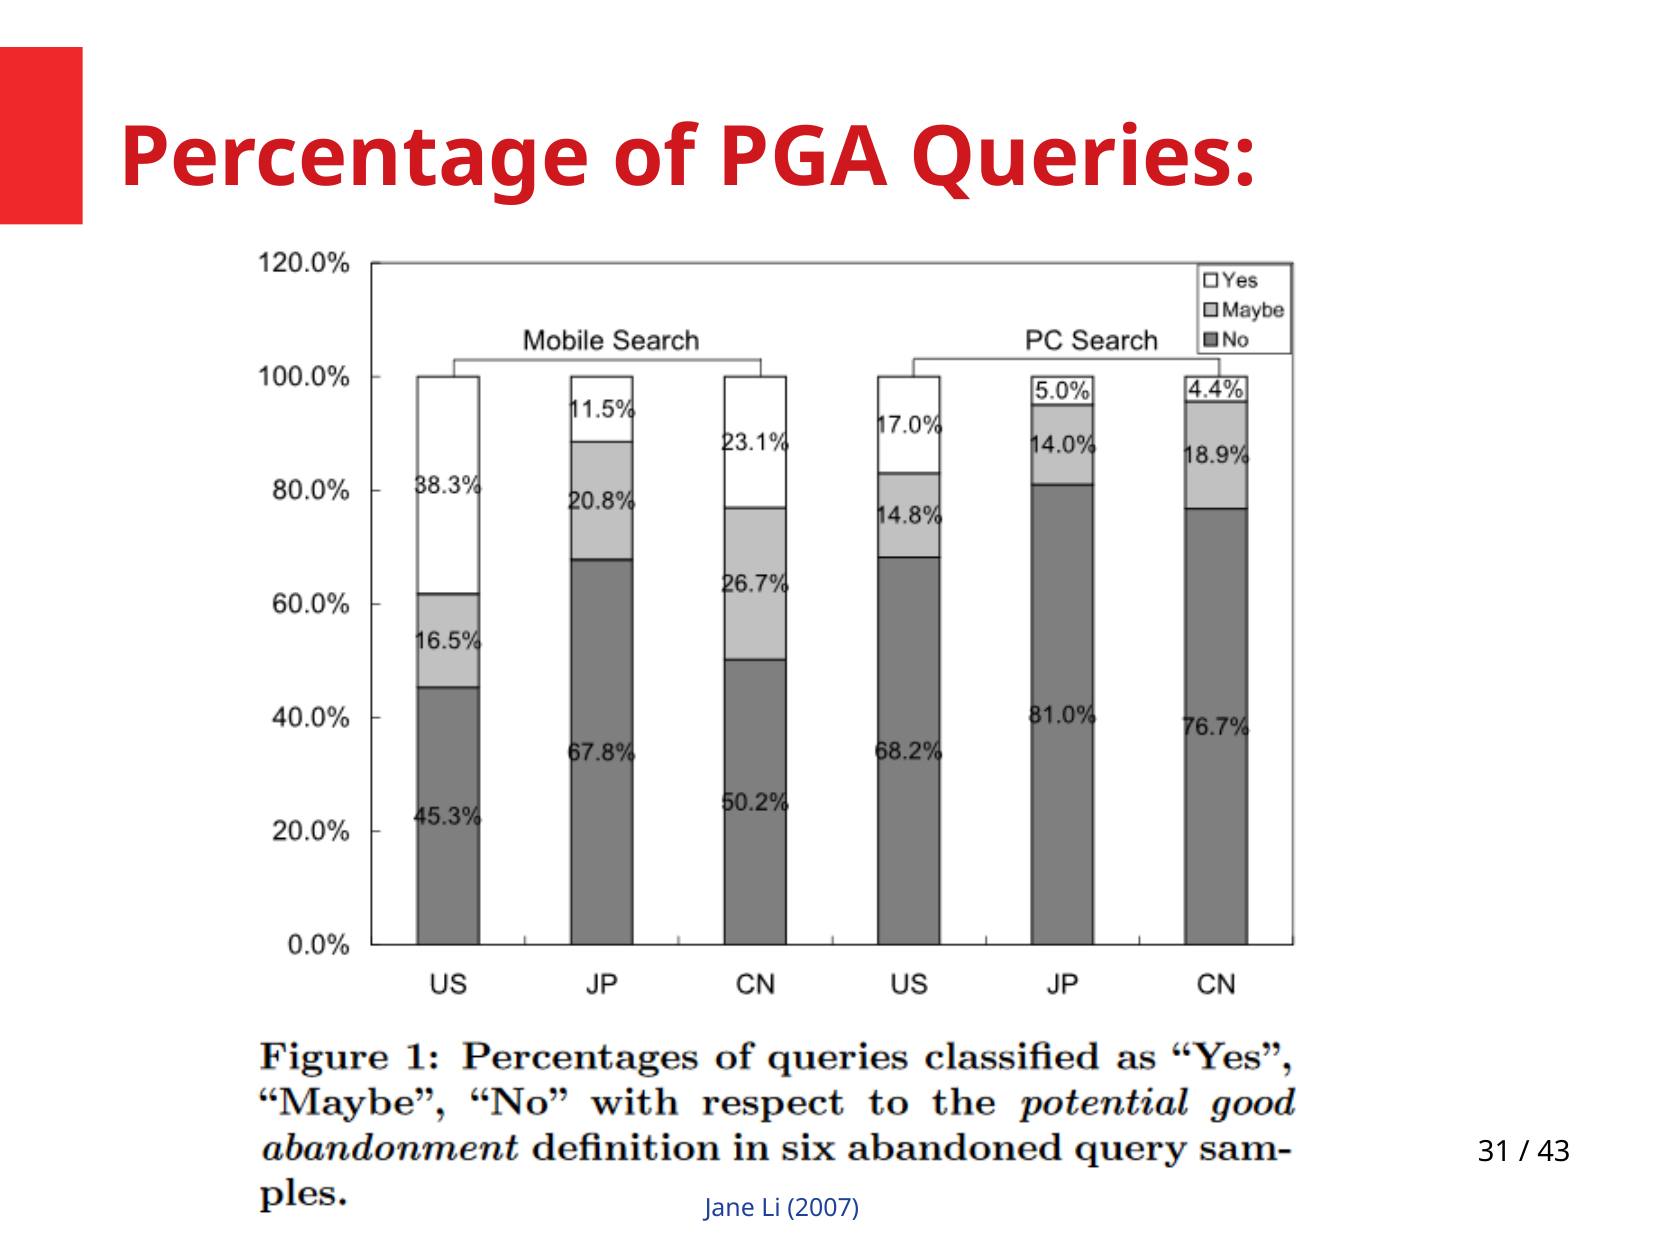

# Percentage of PGA Queries:
31
Jane Li (2007)